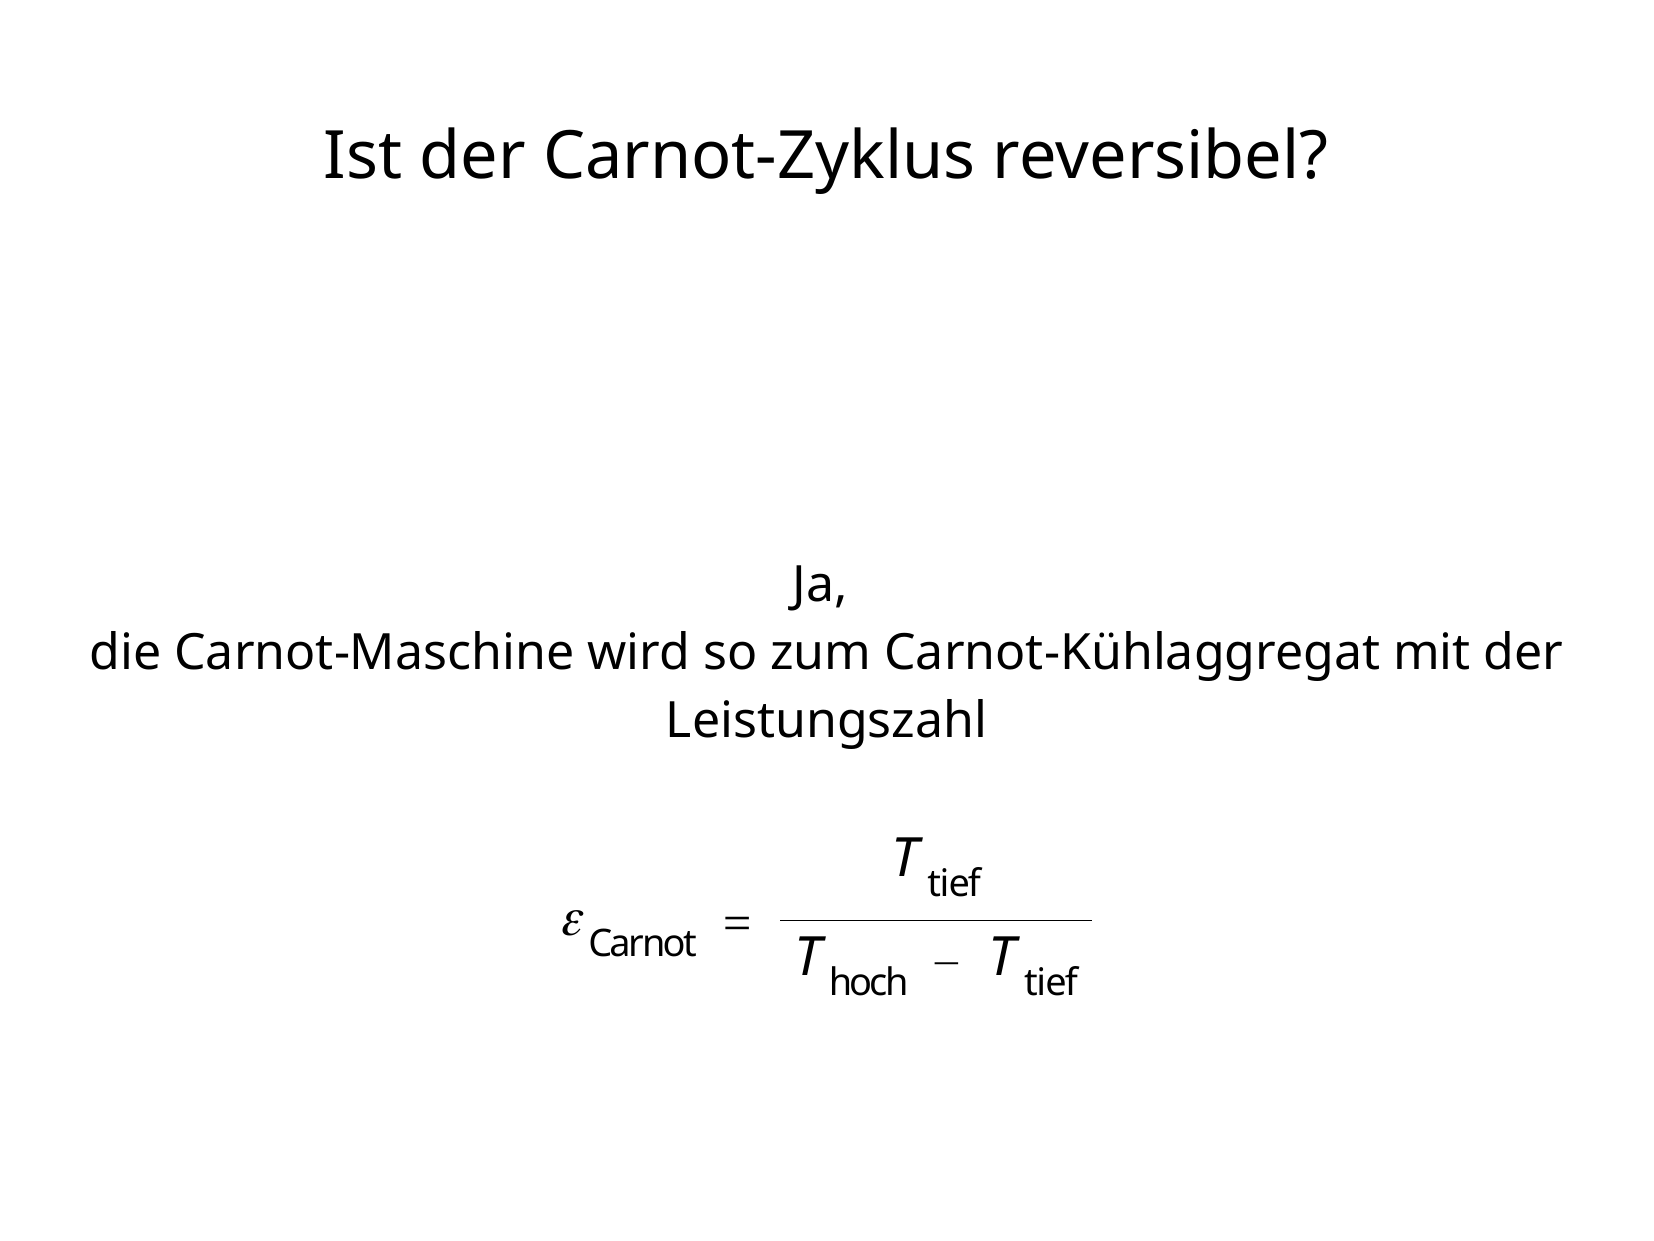

# Ist der Carnot-Zyklus reversibel?
Ja,
die Carnot-Maschine wird so zum Carnot-Kühlaggregat mit der Leistungszahl